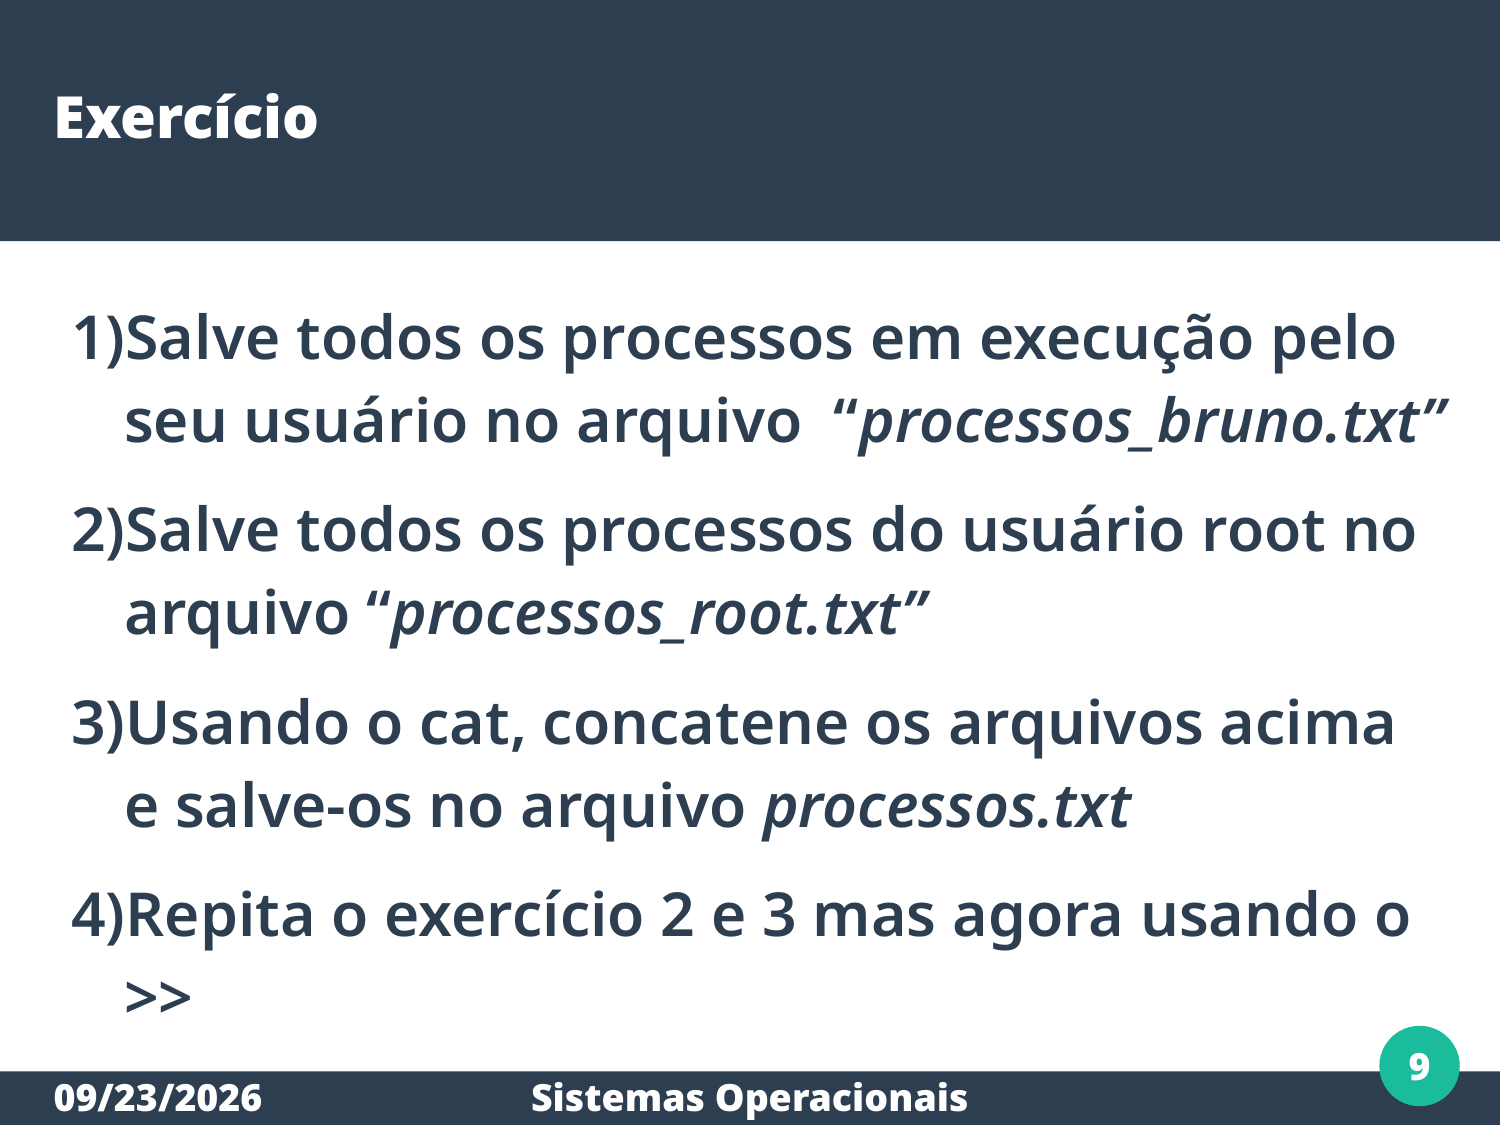

# Exercício
Salve todos os processos em execução pelo seu usuário no arquivo “processos_bruno.txt”
Salve todos os processos do usuário root no arquivo “processos_root.txt”
Usando o cat, concatene os arquivos acima e salve-os no arquivo processos.txt
Repita o exercício 2 e 3 mas agora usando o >>
9
Sistemas Operacionais